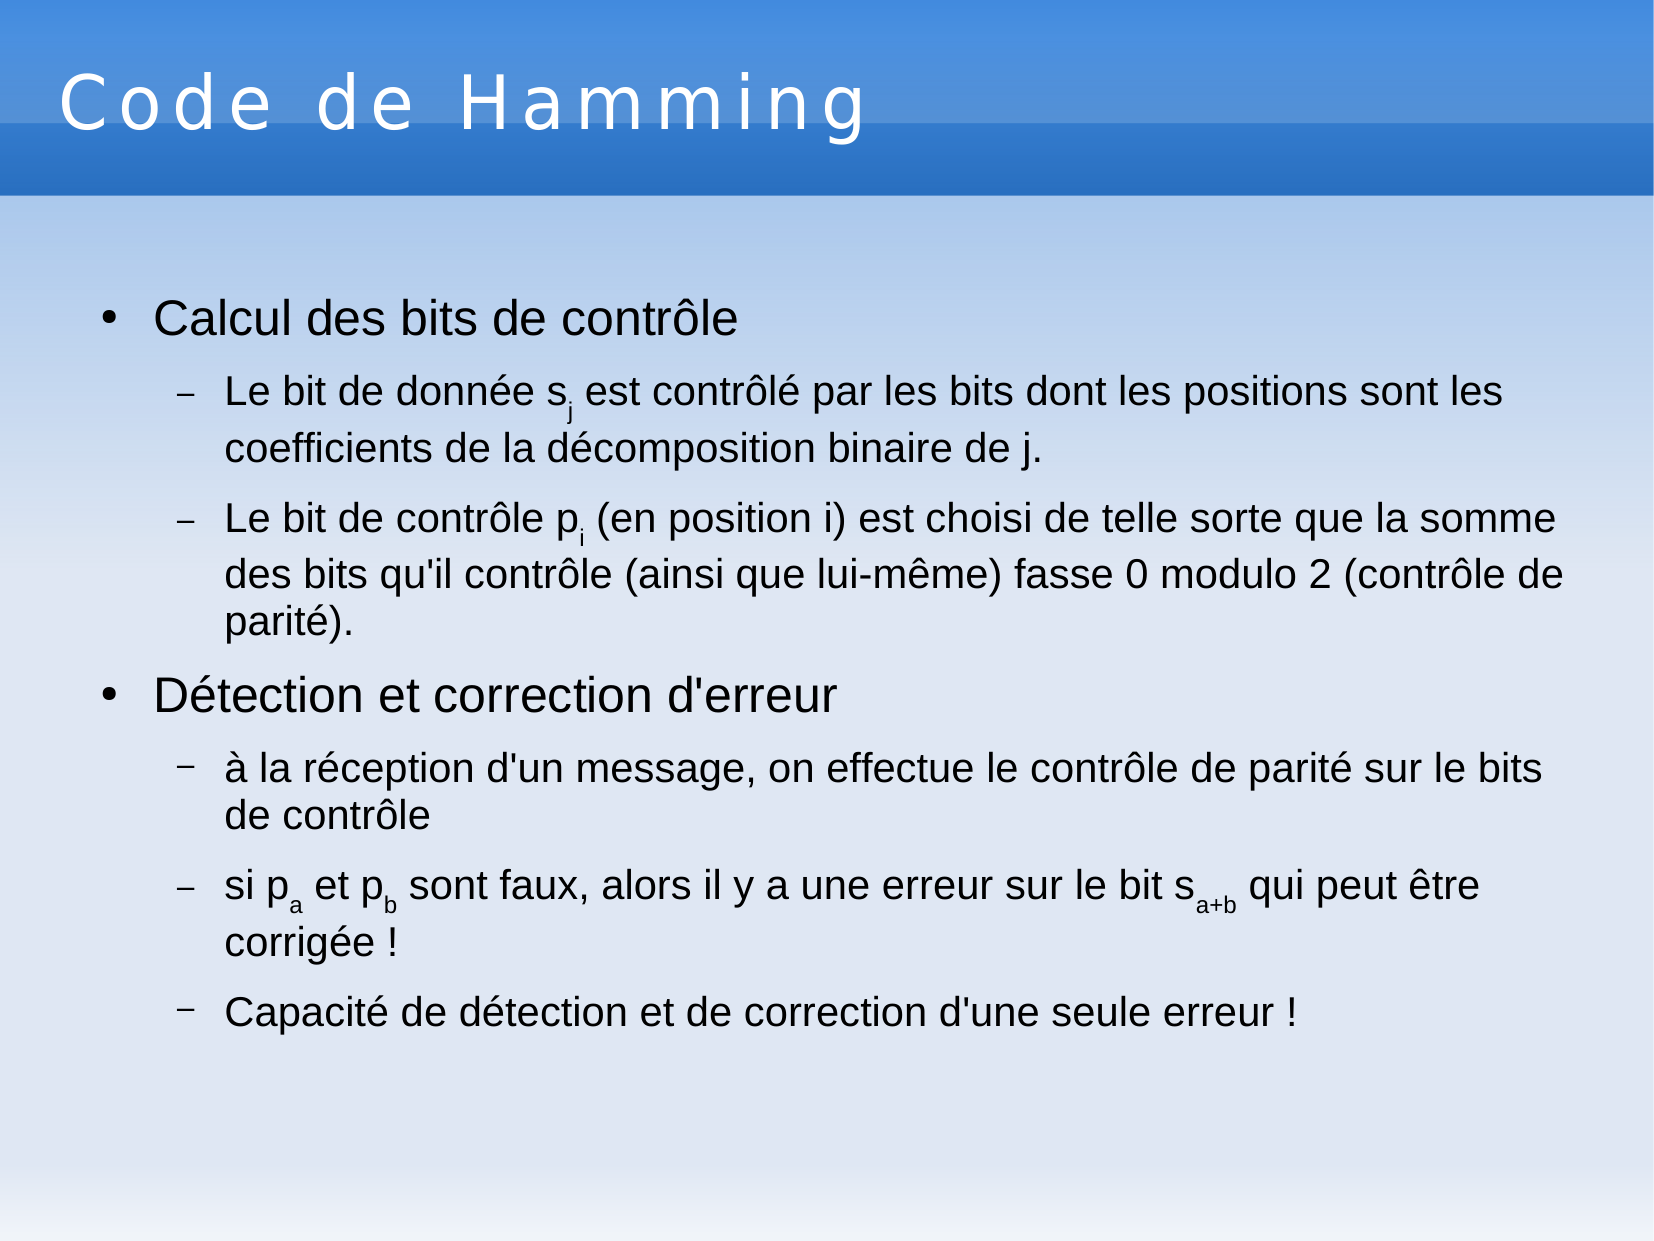

# Code de Hamming
Calcul des bits de contrôle
Le bit de donnée sj est contrôlé par les bits dont les positions sont les coefficients de la décomposition binaire de j.
Le bit de contrôle pi (en position i) est choisi de telle sorte que la somme des bits qu'il contrôle (ainsi que lui-même) fasse 0 modulo 2 (contrôle de parité).
Détection et correction d'erreur
à la réception d'un message, on effectue le contrôle de parité sur le bits de contrôle
si pa et pb sont faux, alors il y a une erreur sur le bit sa+b qui peut être corrigée !
Capacité de détection et de correction d'une seule erreur !